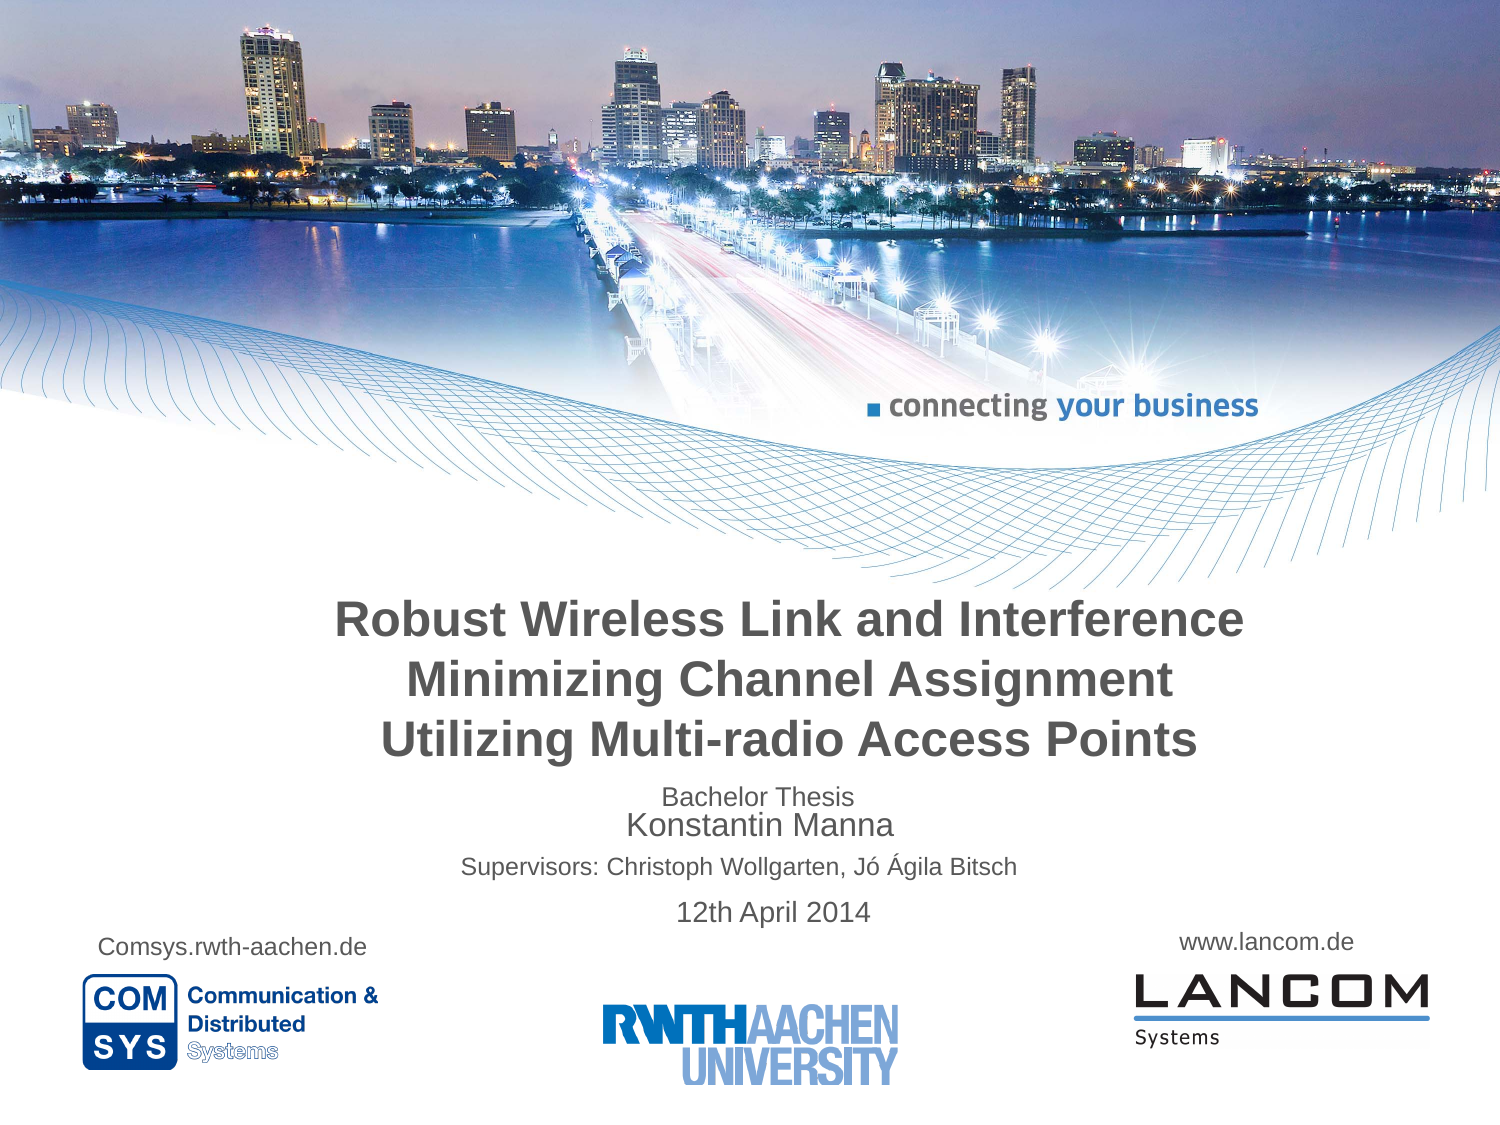

# Robust Wireless Link and Interference Minimizing Channel Assignment Utilizing Multi-radio Access Points
Bachelor Thesis
Konstantin Manna
Supervisors: Christoph Wollgarten, Jó Ágila Bitsch
12th April 2014